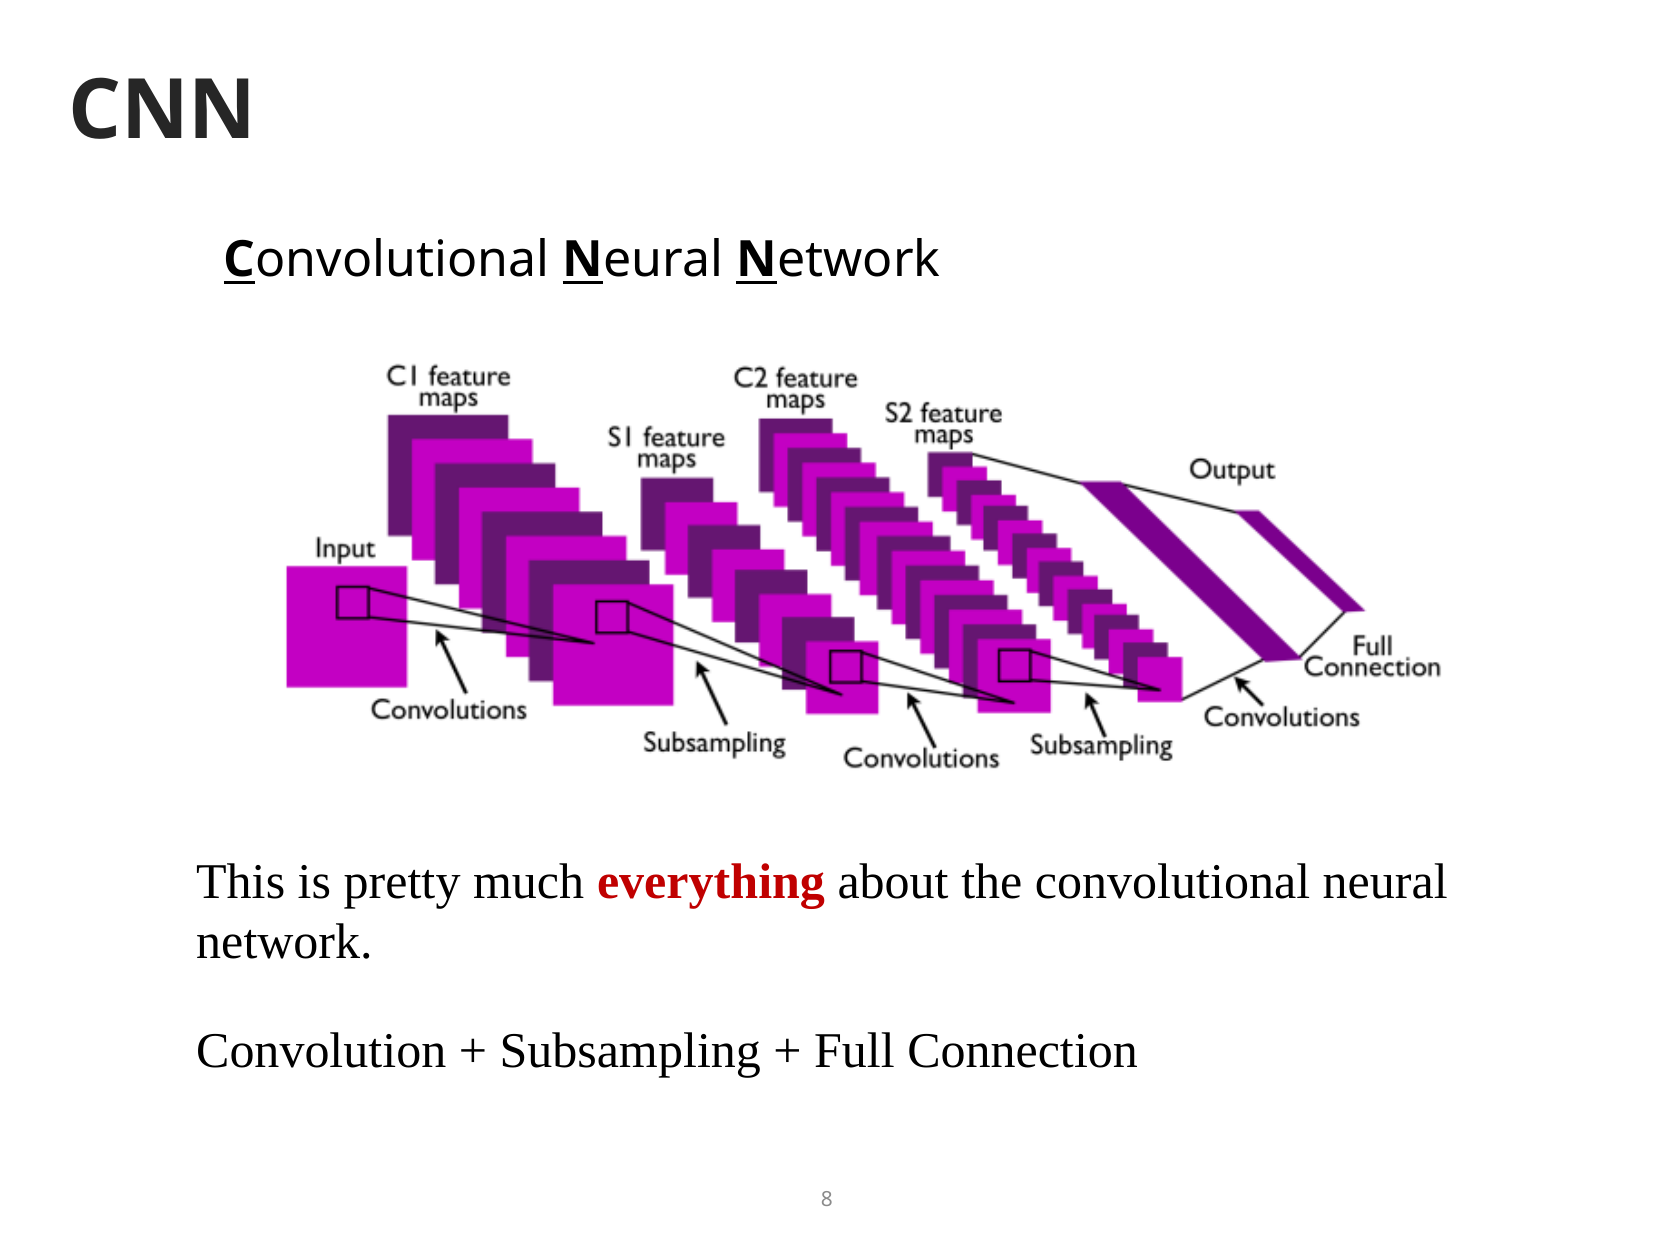

# CNN
Convolutional Neural Network
This is pretty much everything about the convolutional neural network.
Convolution + Subsampling + Full Connection